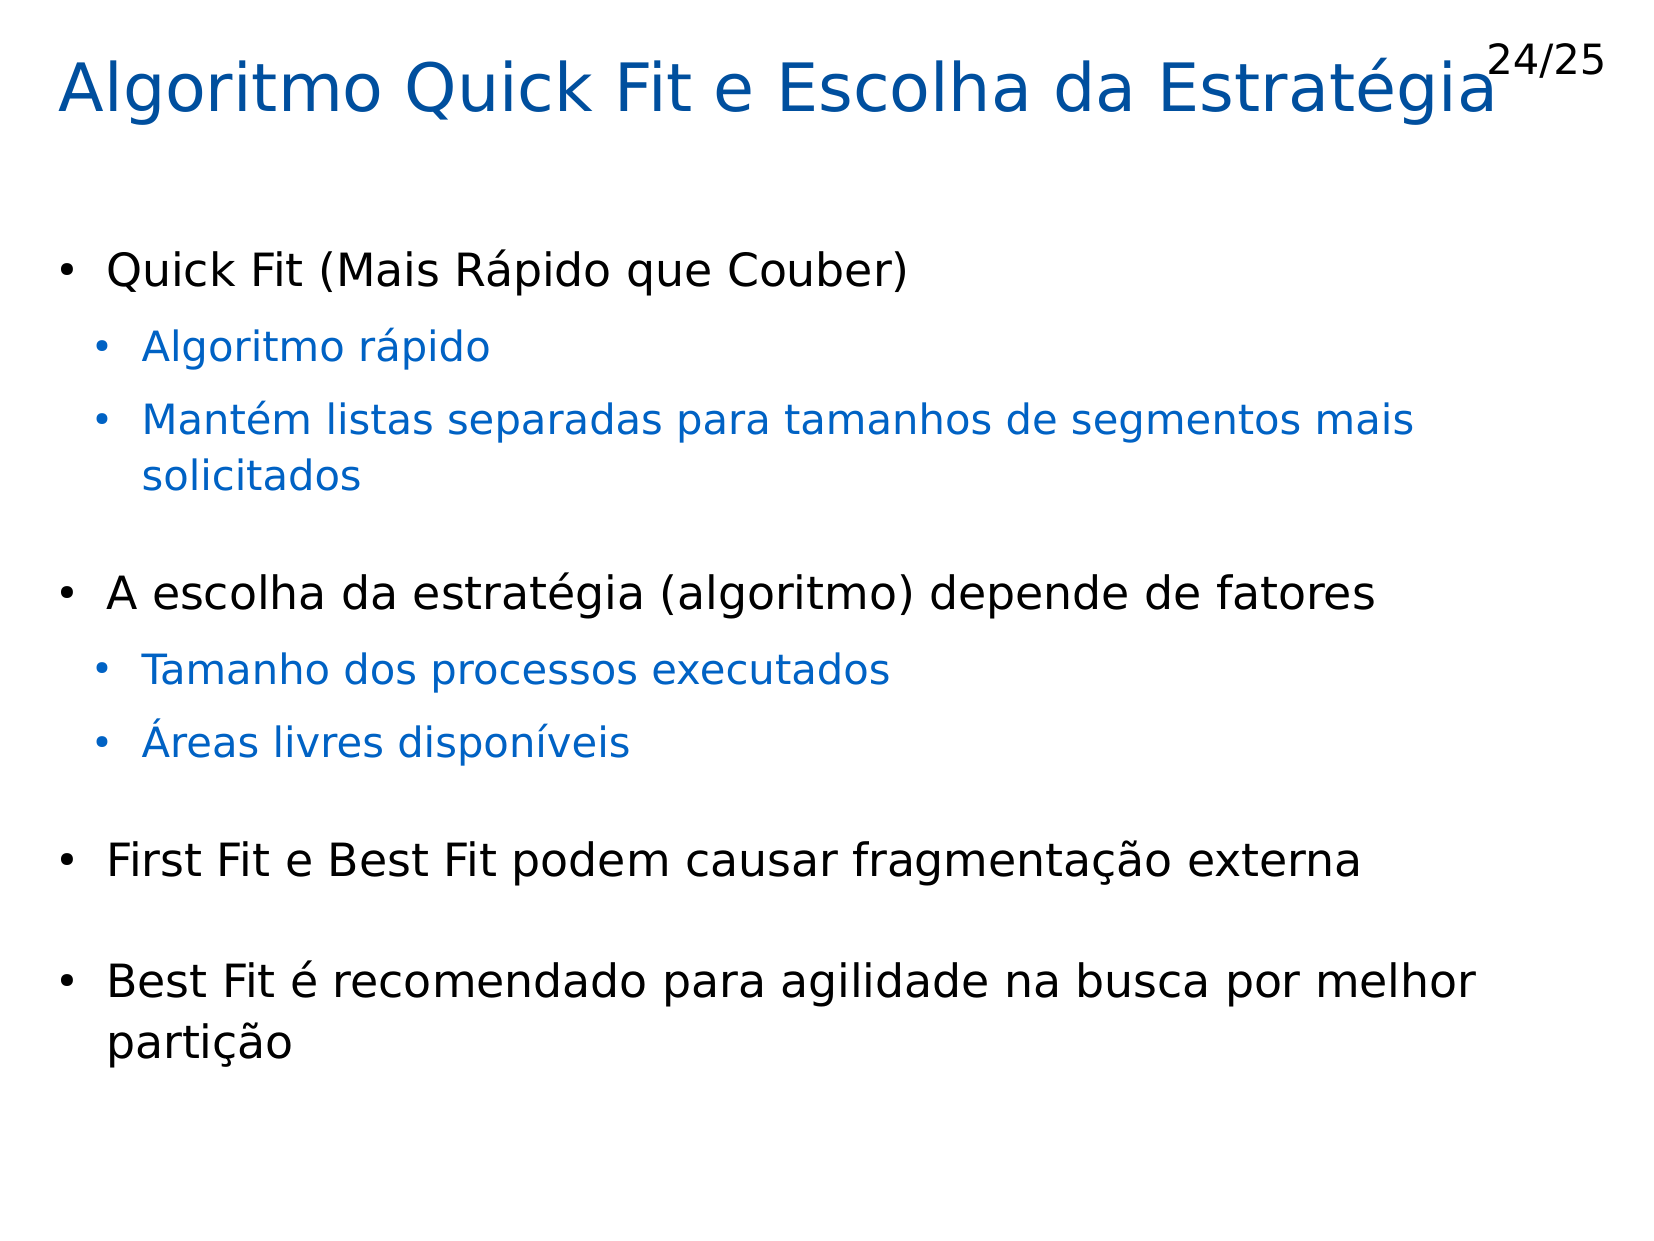

# Algoritmo Quick Fit e Escolha da Estratégia
24
Quick Fit (Mais Rápido que Couber)
Algoritmo rápido
Mantém listas separadas para tamanhos de segmentos mais solicitados
A escolha da estratégia (algoritmo) depende de fatores
Tamanho dos processos executados
Áreas livres disponíveis
First Fit e Best Fit podem causar fragmentação externa
Best Fit é recomendado para agilidade na busca por melhor partição